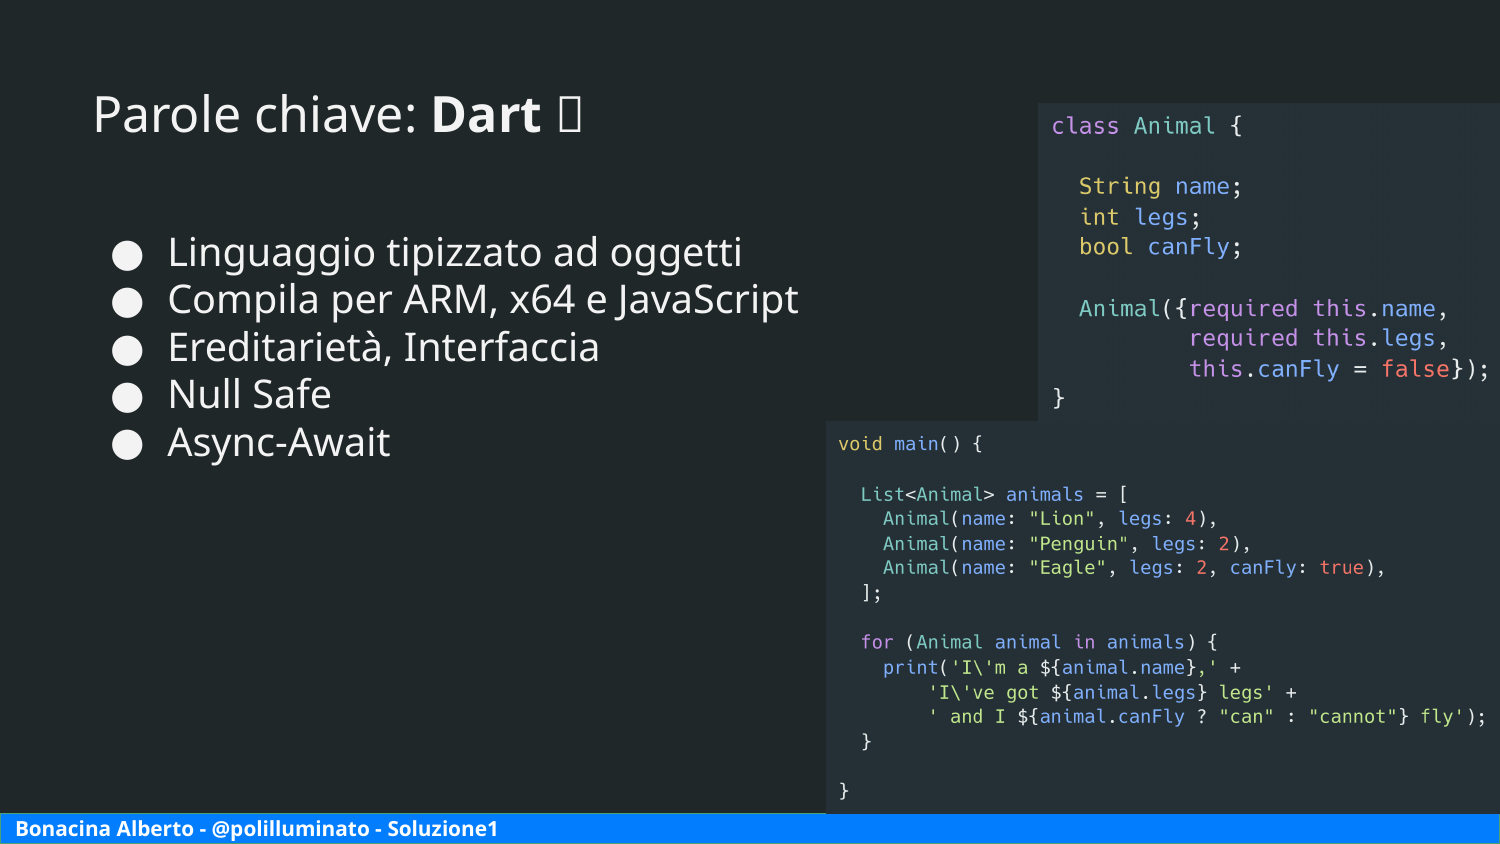

Parole chiave: Dart 🤓
Linguaggio tipizzato ad oggetti
Compila per ARM, x64 e JavaScript
Ereditarietà, Interfaccia
Null Safe
Async-Await
Bonacina Alberto - @polilluminato - Soluzione1